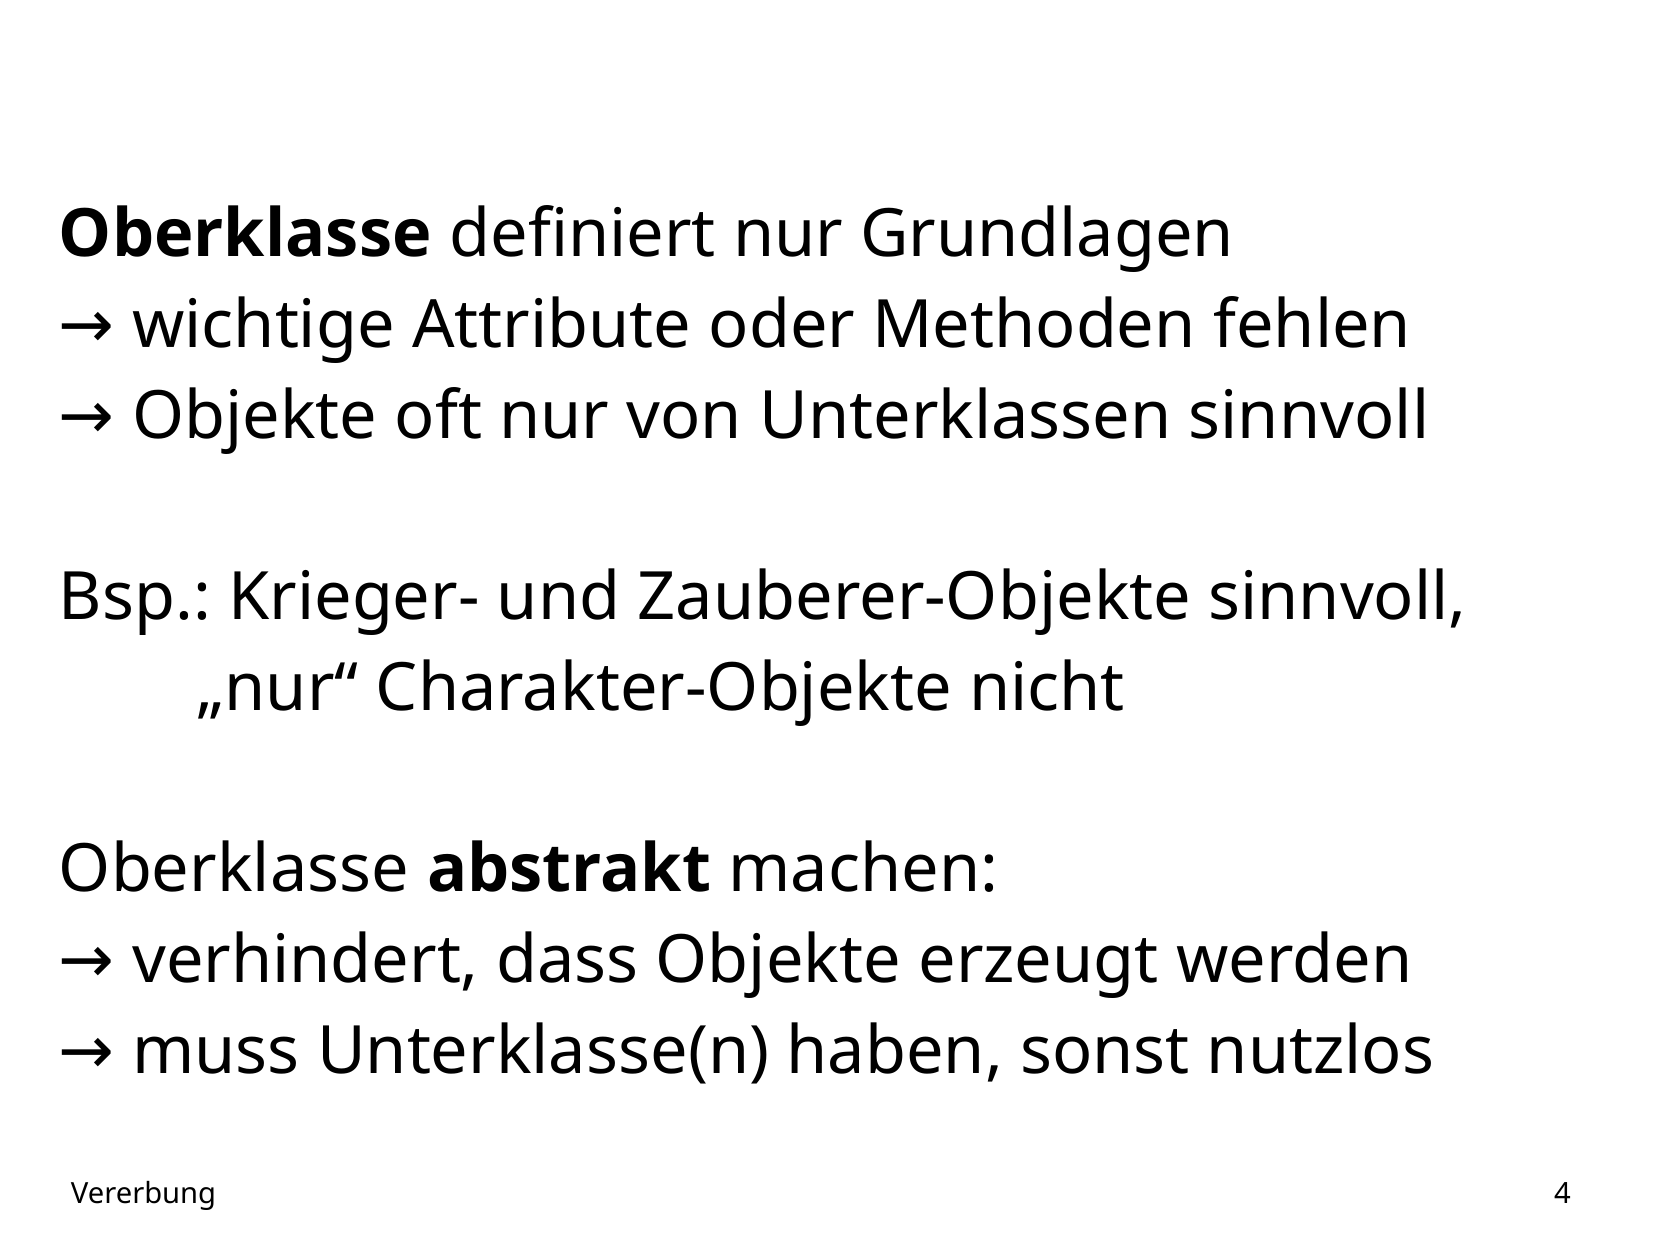

# Oberklasse definiert nur Grundlagen
→ wichtige Attribute oder Methoden fehlen
→ Objekte oft nur von Unterklassen sinnvoll
Bsp.: Krieger- und Zauberer-Objekte sinnvoll,
 „nur“ Charakter-Objekte nicht
Oberklasse abstrakt machen:
→ verhindert, dass Objekte erzeugt werden
→ muss Unterklasse(n) haben, sonst nutzlos
Vererbung
4